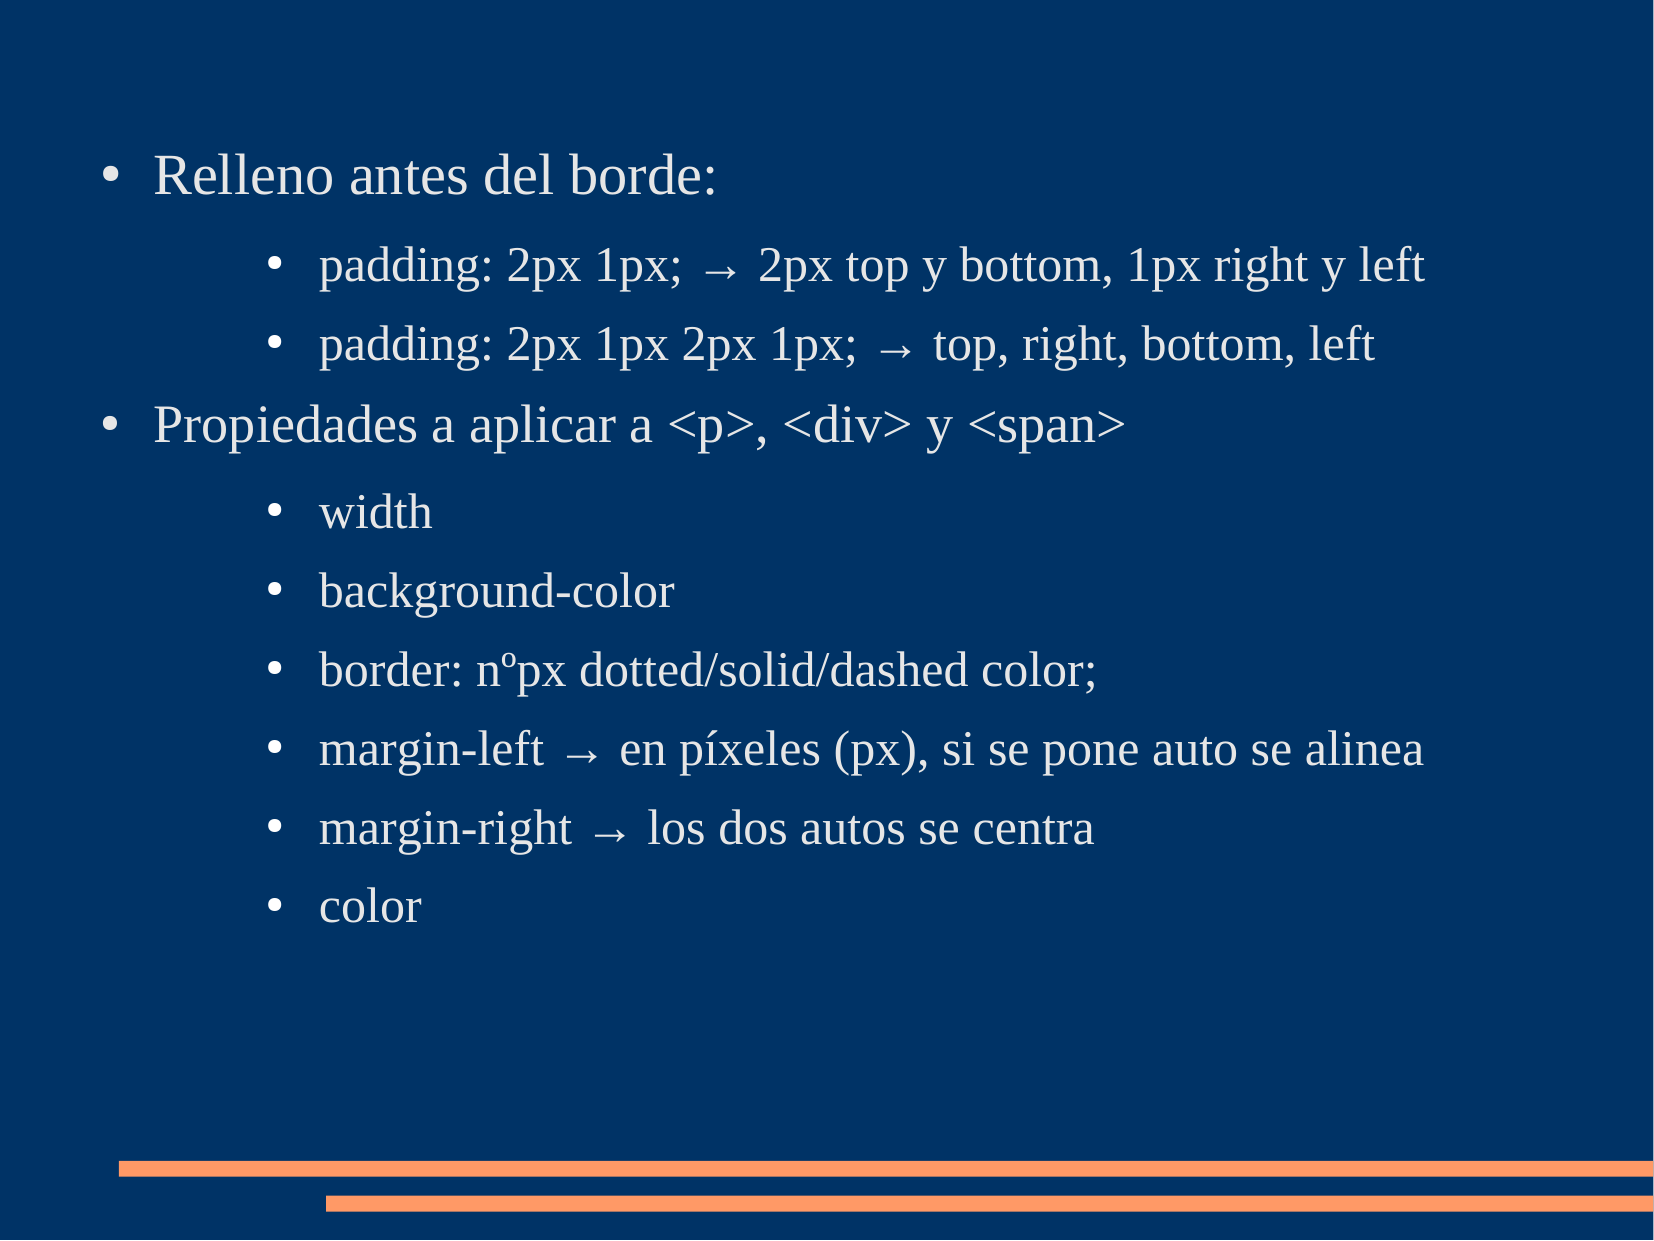

# Relleno antes del borde:
padding: 2px 1px; → 2px top y bottom, 1px right y left
padding: 2px 1px 2px 1px; → top, right, bottom, left
Propiedades a aplicar a <p>, <div> y <span>
width
background-color
border: nºpx dotted/solid/dashed color;
margin-left → en píxeles (px), si se pone auto se alinea
margin-right → los dos autos se centra
color